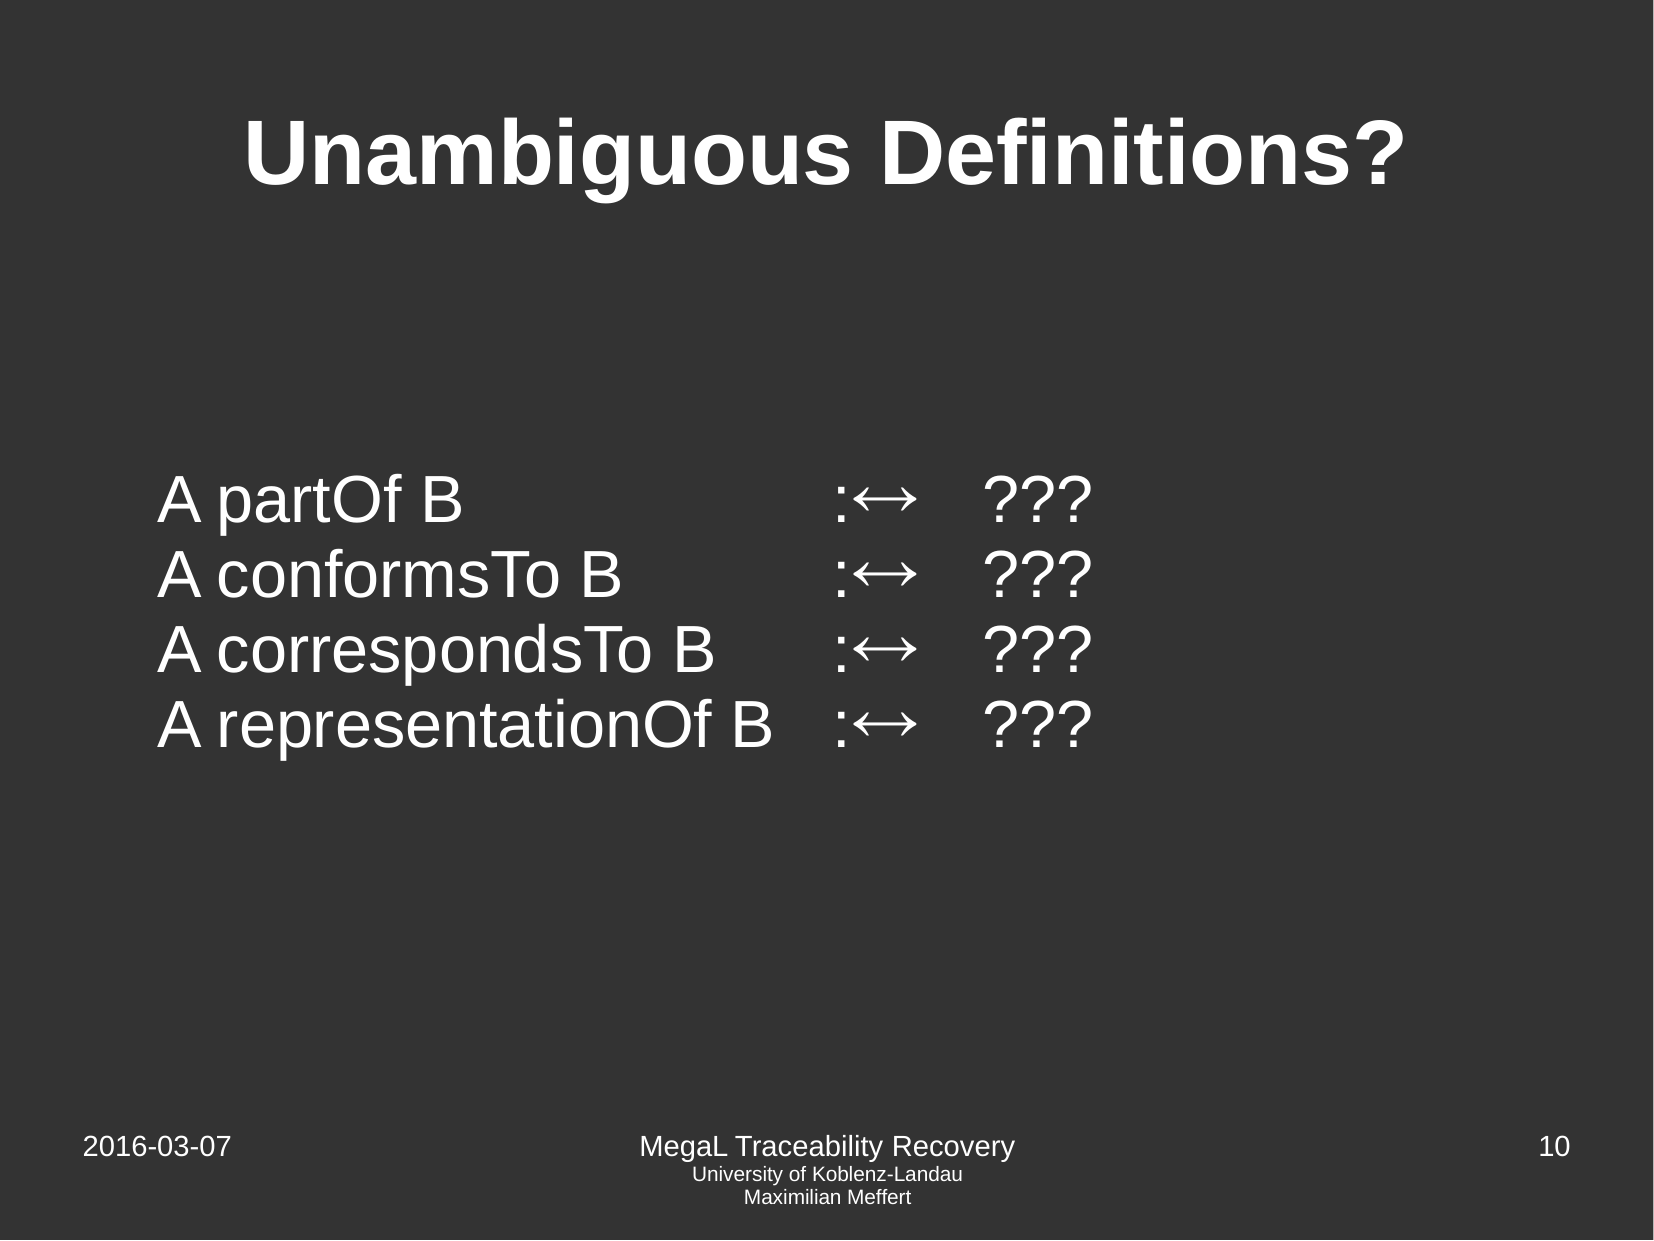

# Unambiguous Definitions?
	A partOf B					:«	???
	A conformsTo B			:«	???
	A correspondsTo B		:«	???
	A representationOf B	:«	???
2016-03-07
MegaL Traceability Recovery
10